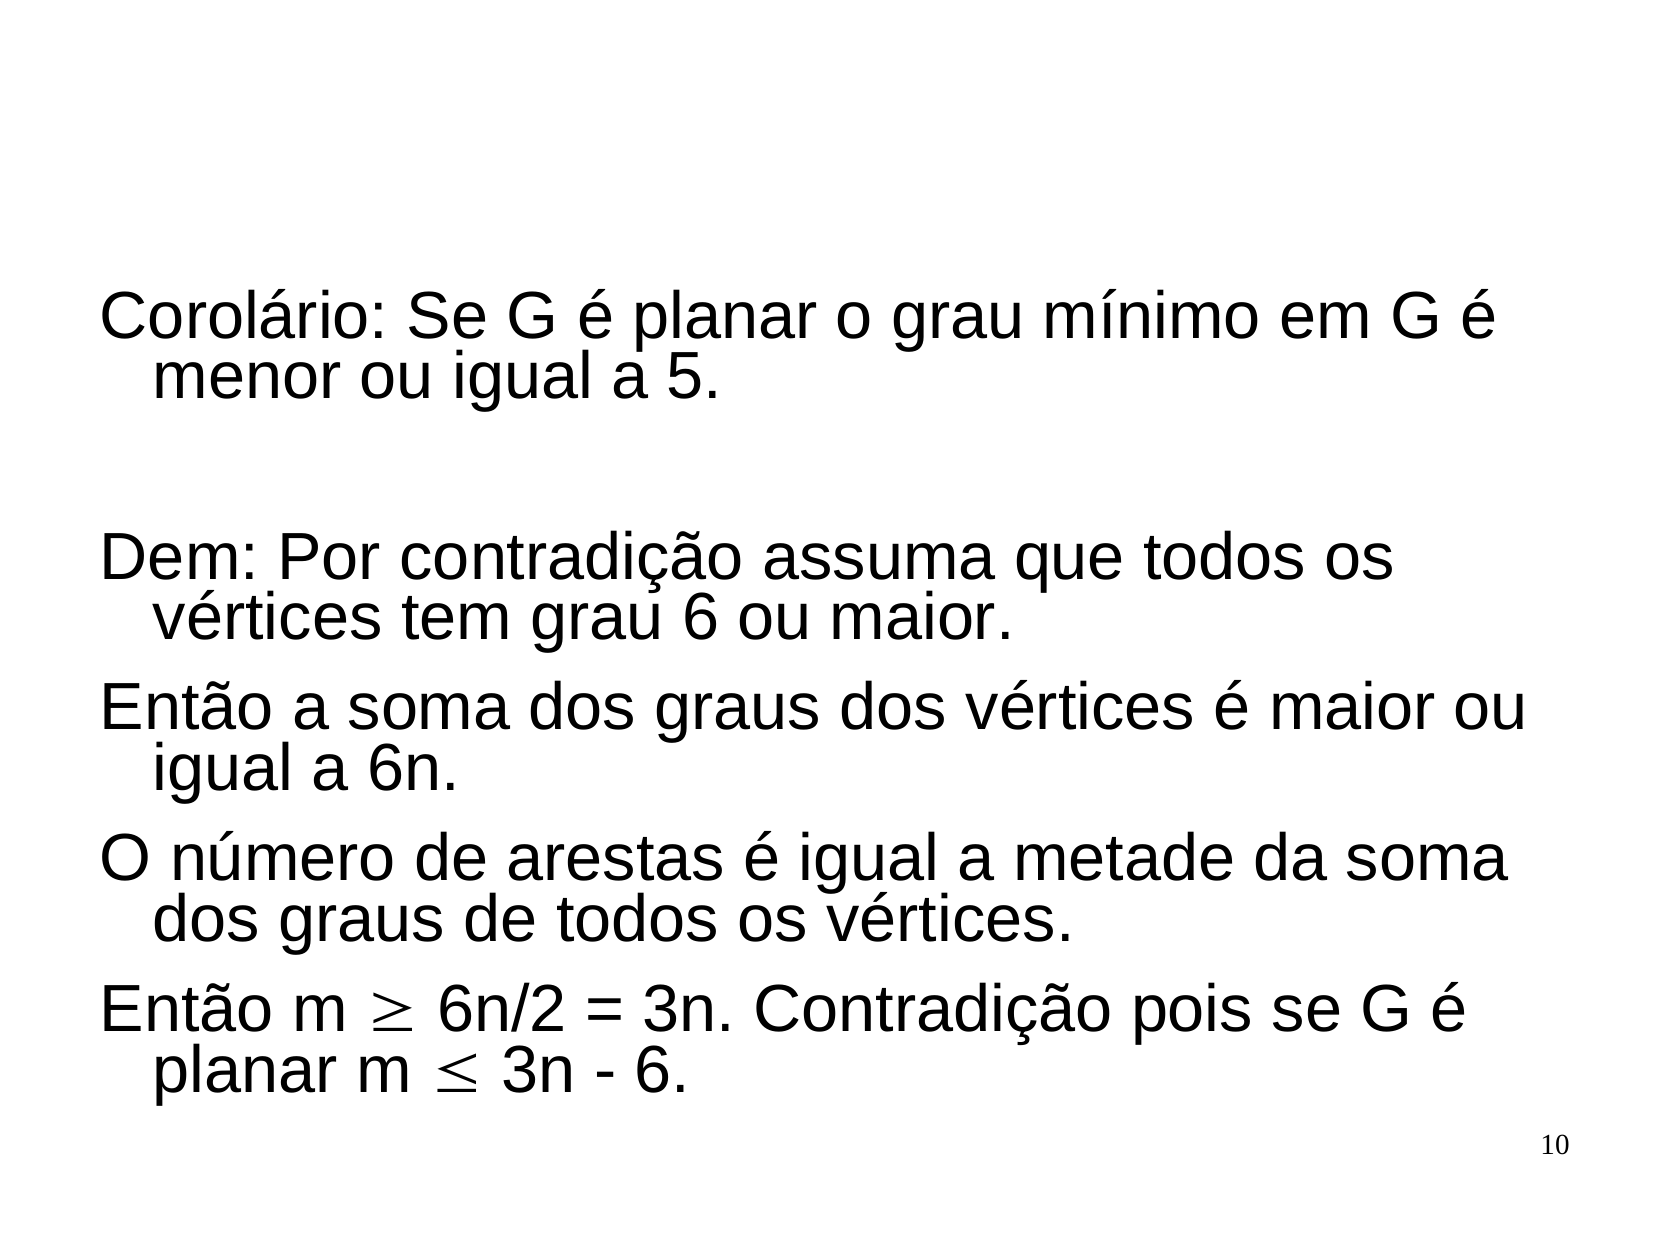

#
Corolário: Se G é planar o grau mínimo em G é menor ou igual a 5.
Dem: Por contradição assuma que todos os vértices tem grau 6 ou maior.
Então a soma dos graus dos vértices é maior ou igual a 6n.
O número de arestas é igual a metade da soma dos graus de todos os vértices.
Então m  6n/2 = 3n. Contradição pois se G é planar m  3n - 6.
10